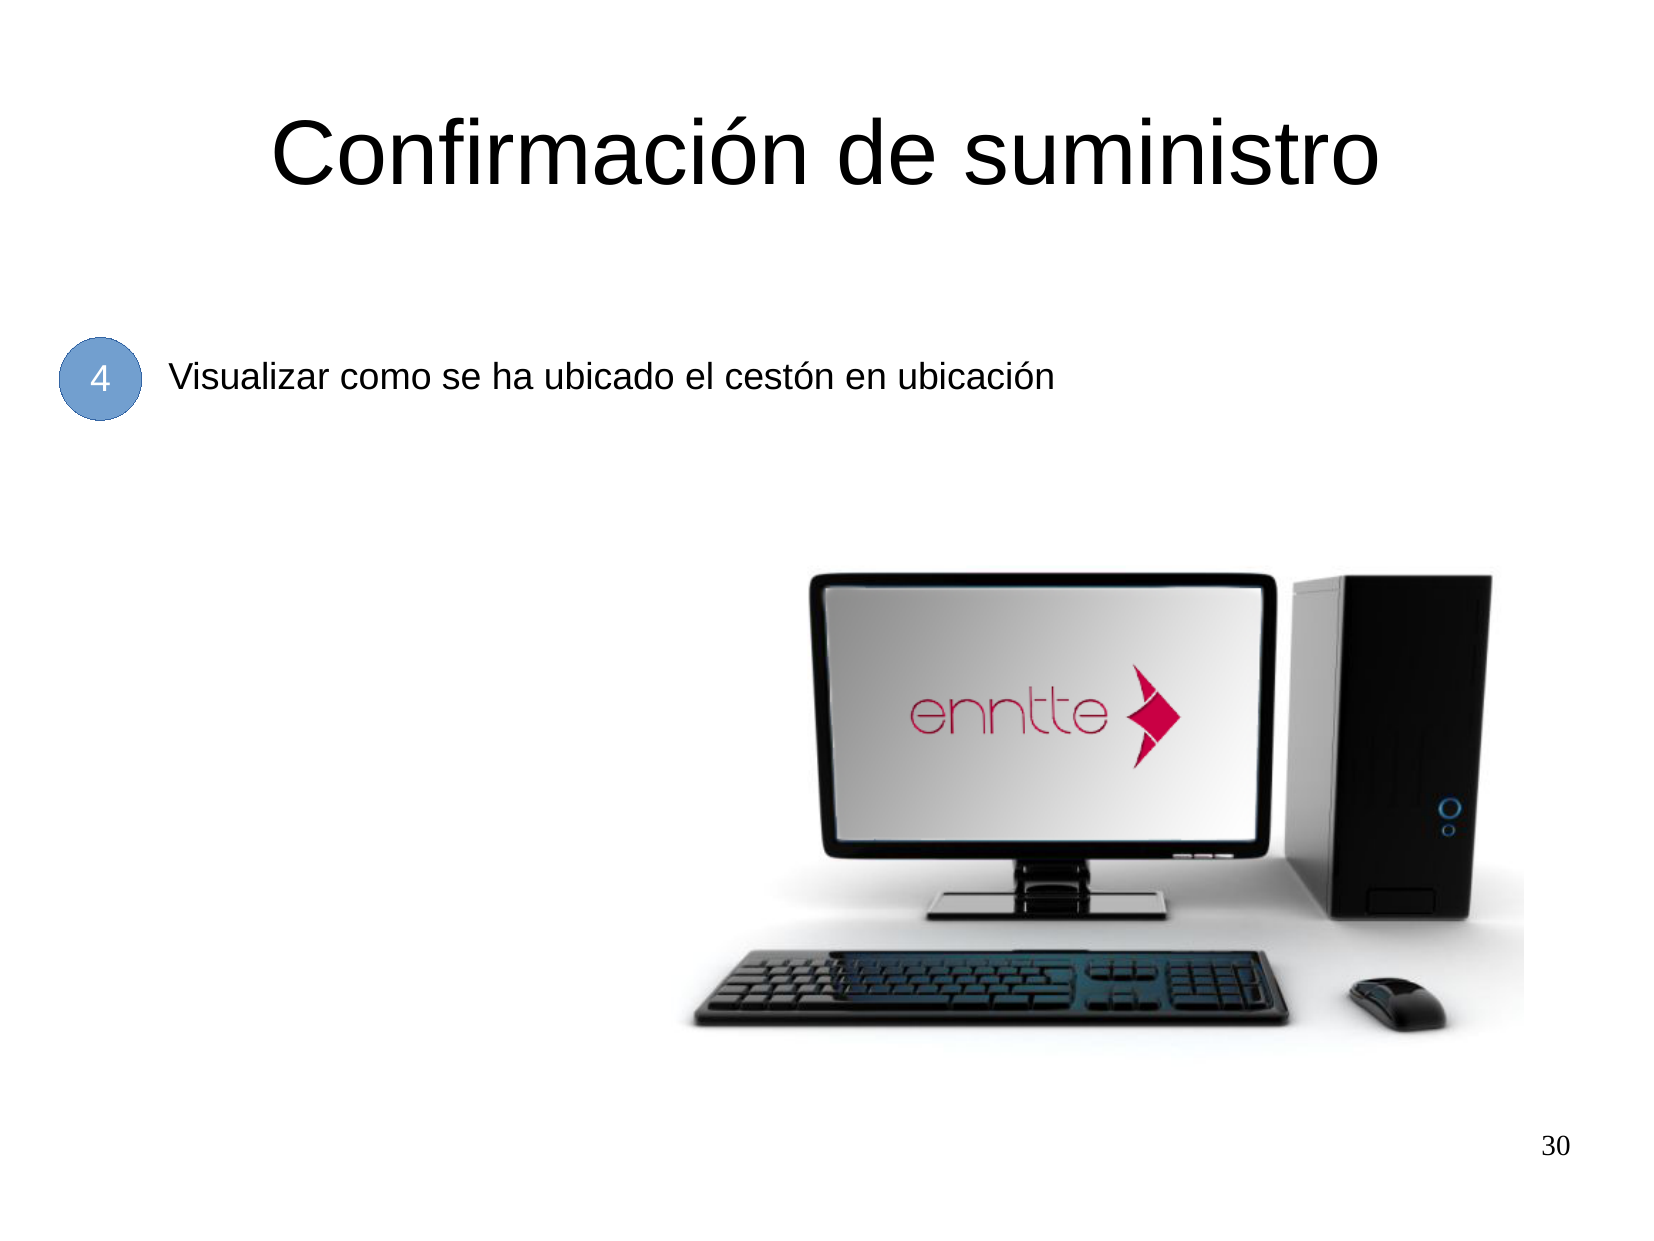

# Confirmación de suministro
4
Visualizar como se ha ubicado el cestón en ubicación
30